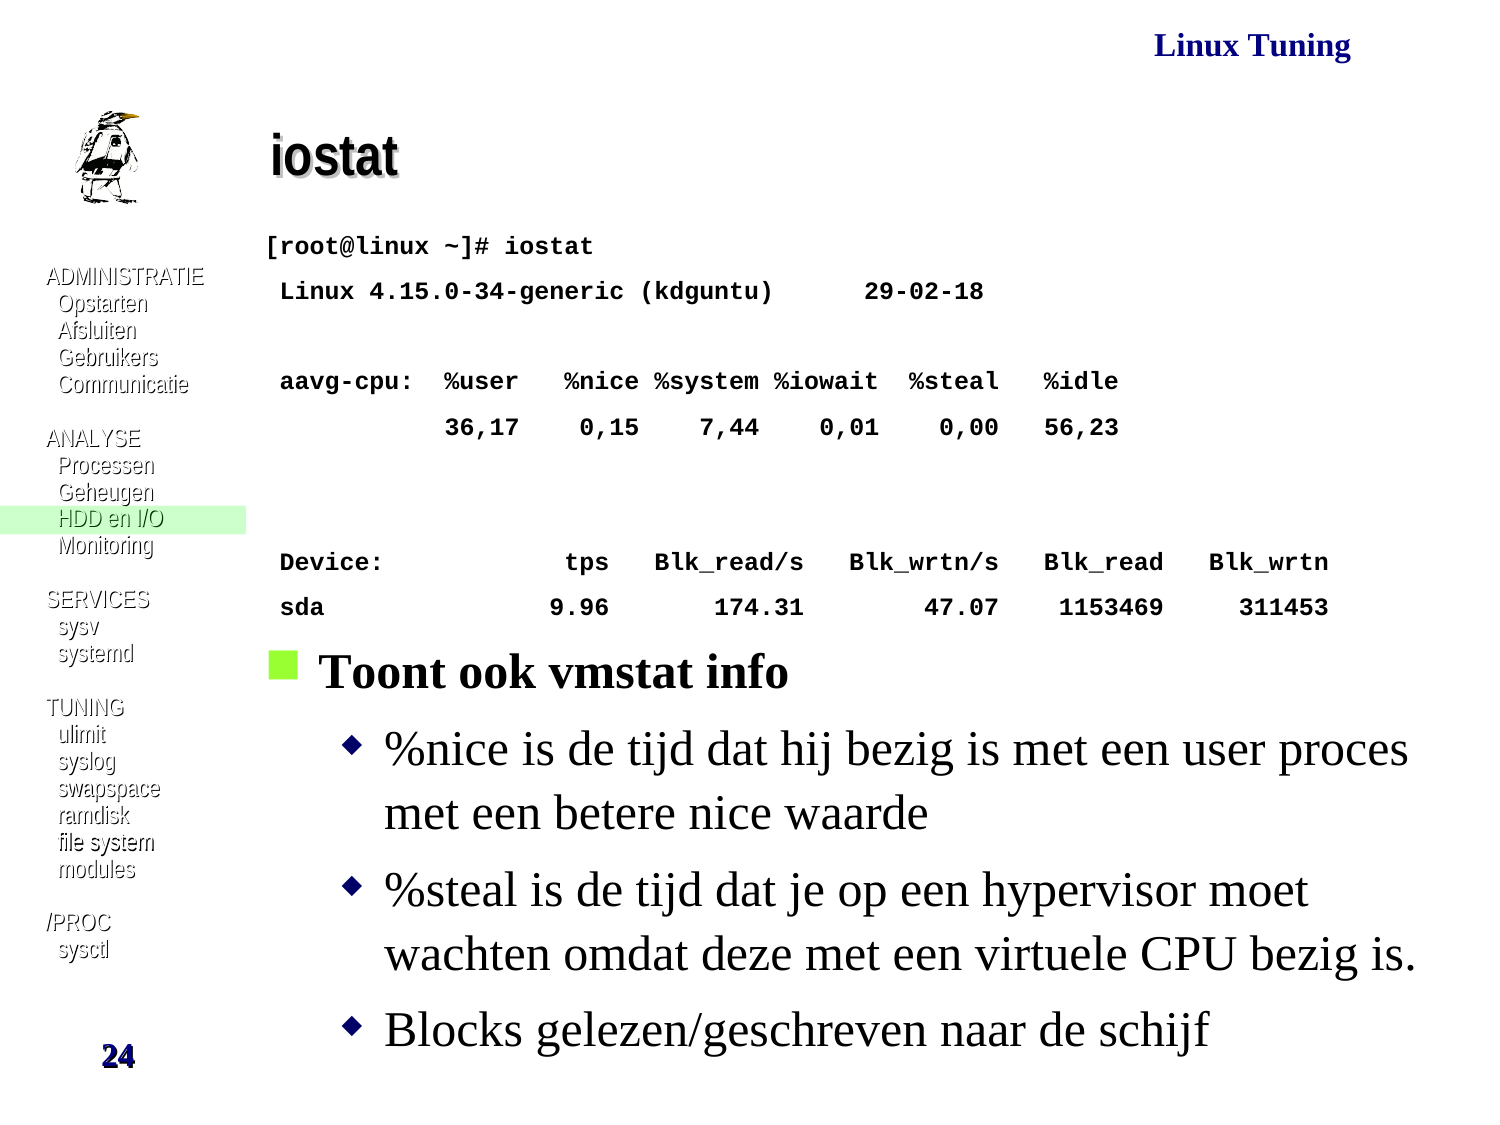

# iostat
[root@linux ~]# iostat
 Linux 4.15.0-34-generic (kdguntu) 29-02-18
 aavg-cpu: %user %nice %system %iowait %steal %idle
 36,17 0,15 7,44 0,01 0,00 56,23
 Device: tps Blk_read/s Blk_wrtn/s Blk_read Blk_wrtn
 sda 9.96 174.31 47.07 1153469 311453
Toont ook vmstat info
%nice is de tijd dat hij bezig is met een user proces met een betere nice waarde
%steal is de tijd dat je op een hypervisor moet wachten omdat deze met een virtuele CPU bezig is.
Blocks gelezen/geschreven naar de schijf